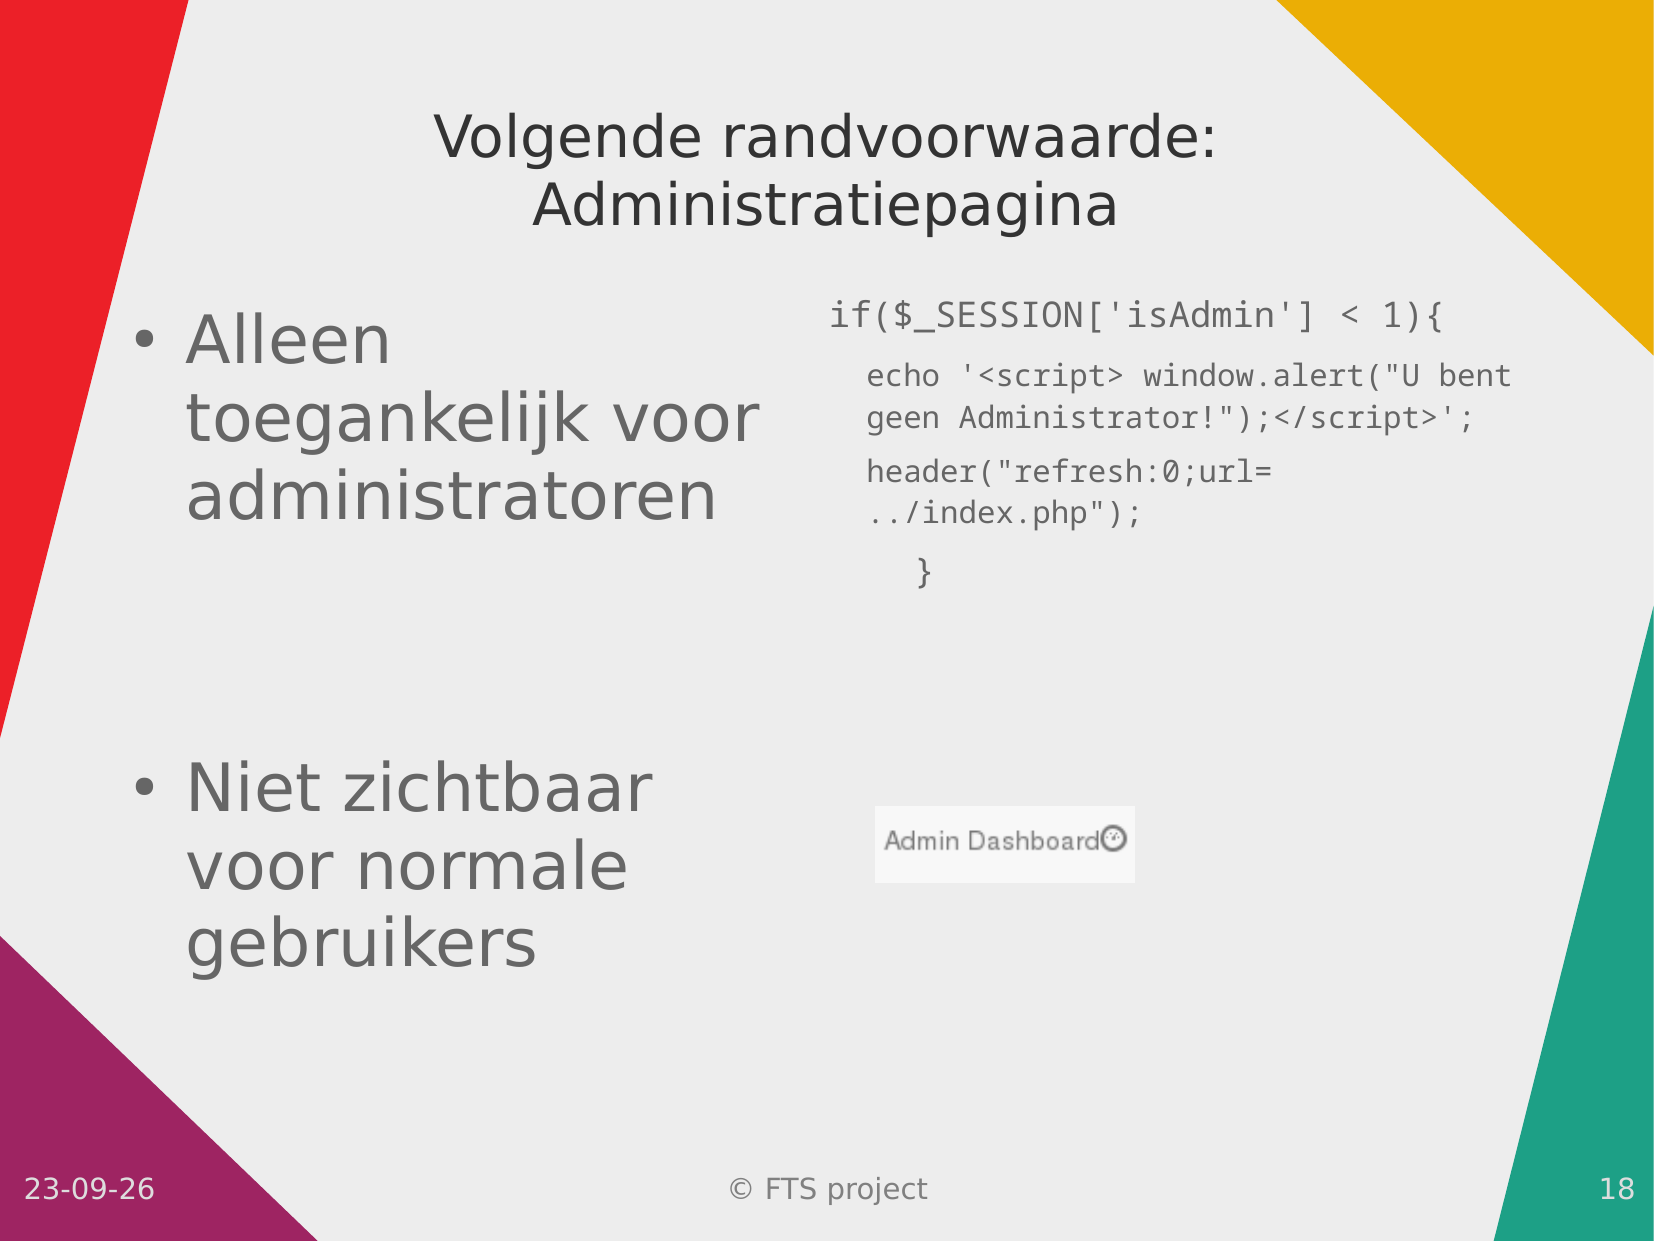

# Volgende randvoorwaarde: Administratiepagina
if($_SESSION['isAdmin'] < 1){
echo '<script> window.alert("U bent geen Administrator!");</script>';
header("refresh:0;url= 		../index.php");
 }
Alleen toegankelijk voor administratoren
Niet zichtbaar voor normale gebruikers
© FTS project
18